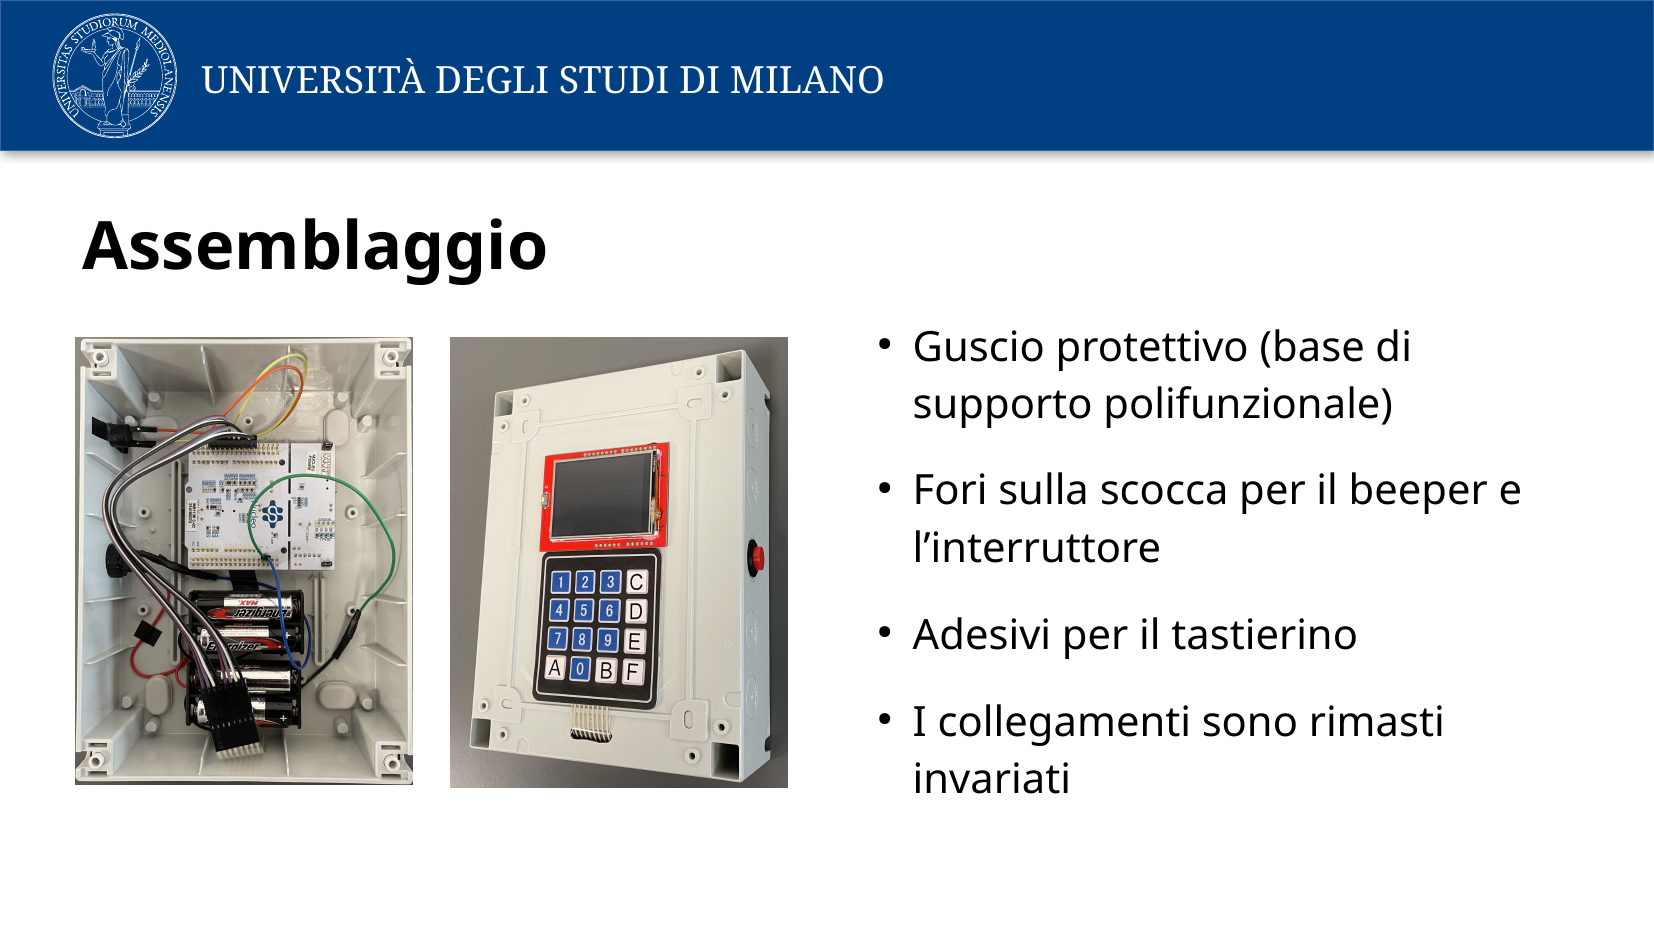

UNIVERSITÀ DEGLI STUDI DI MILANO
# Assemblaggio
Guscio protettivo (base di supporto polifunzionale)
Fori sulla scocca per il beeper e l’interruttore
Adesivi per il tastierino
I collegamenti sono rimasti invariati